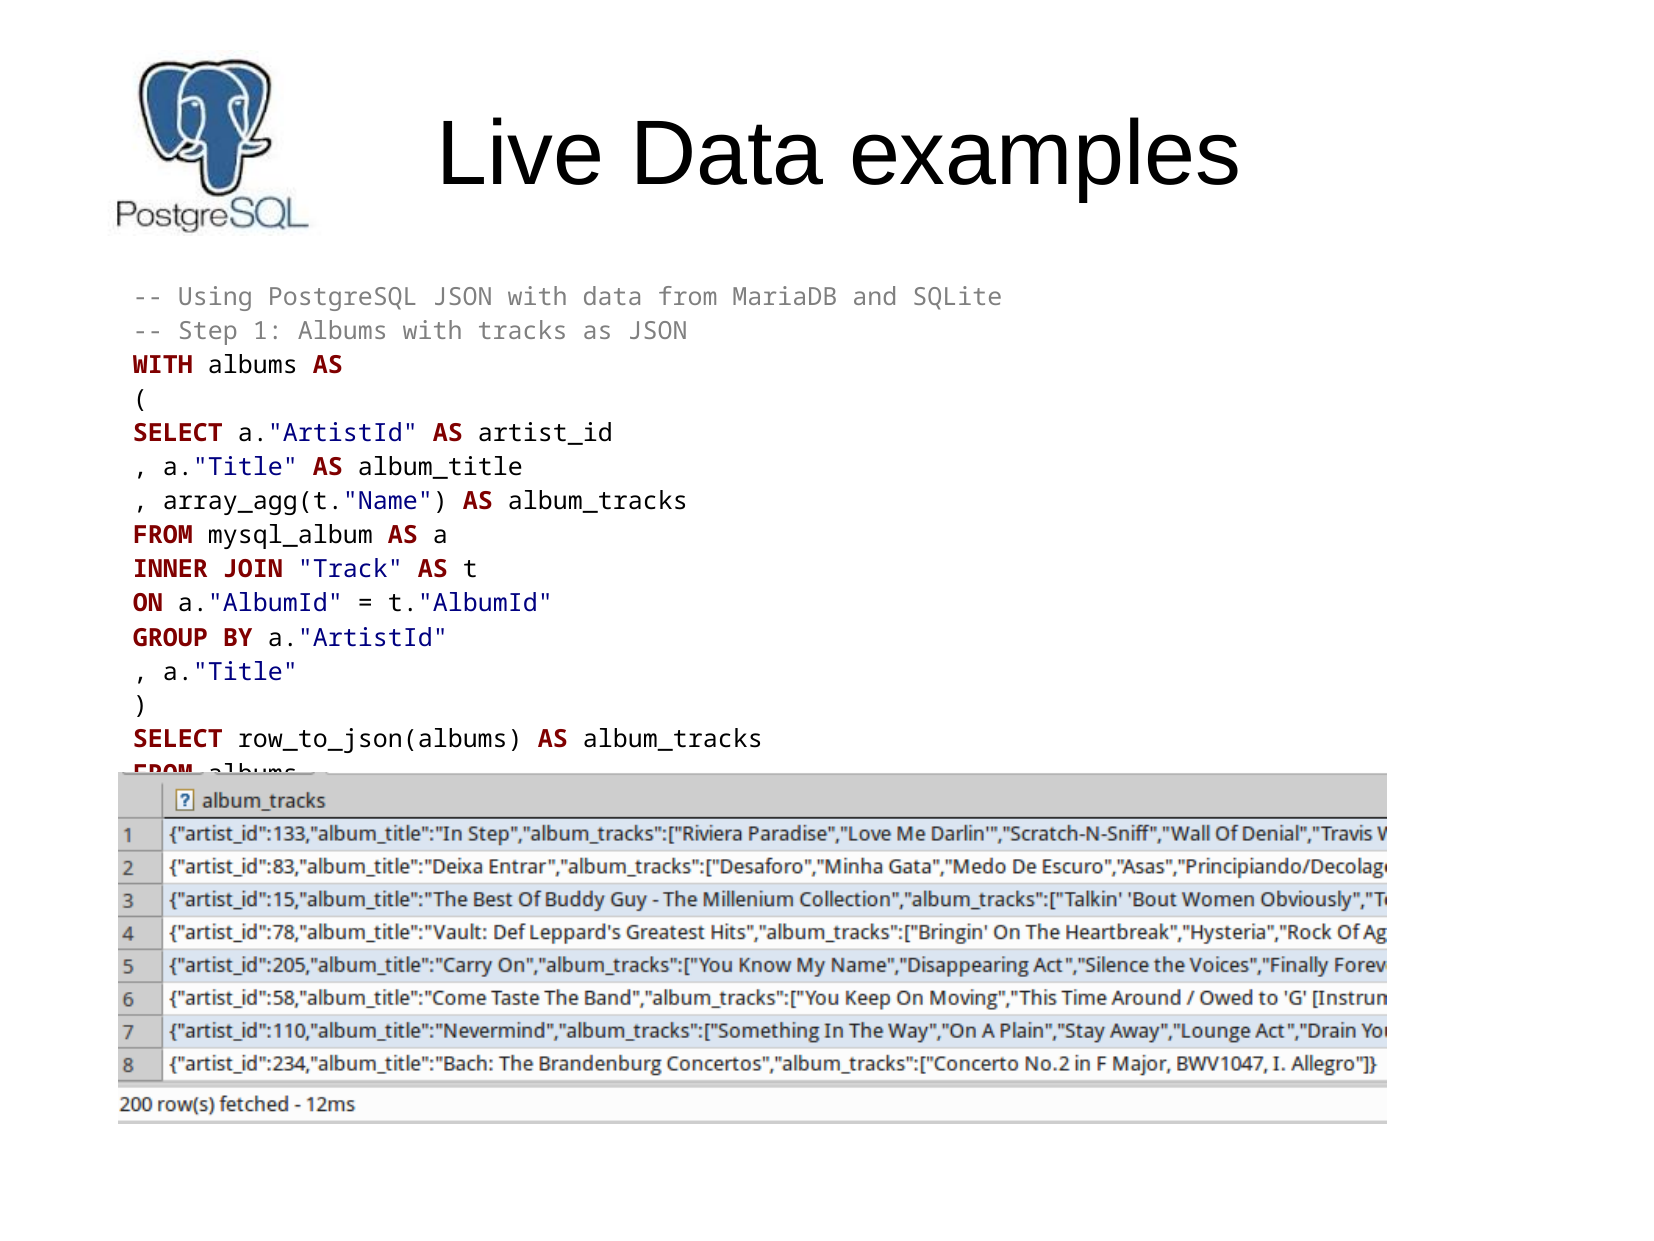

# Live Data examples
-- Using PostgreSQL JSON with data from MariaDB and SQLite
-- Step 1: Albums with tracks as JSON
WITH albums AS
(
SELECT a."ArtistId" AS artist_id
, a."Title" AS album_title
, array_agg(t."Name") AS album_tracks
FROM mysql_album AS a
INNER JOIN "Track" AS t
ON a."AlbumId" = t."AlbumId"
GROUP BY a."ArtistId"
, a."Title"
)
SELECT row_to_json(albums) AS album_tracks
FROM albums
;